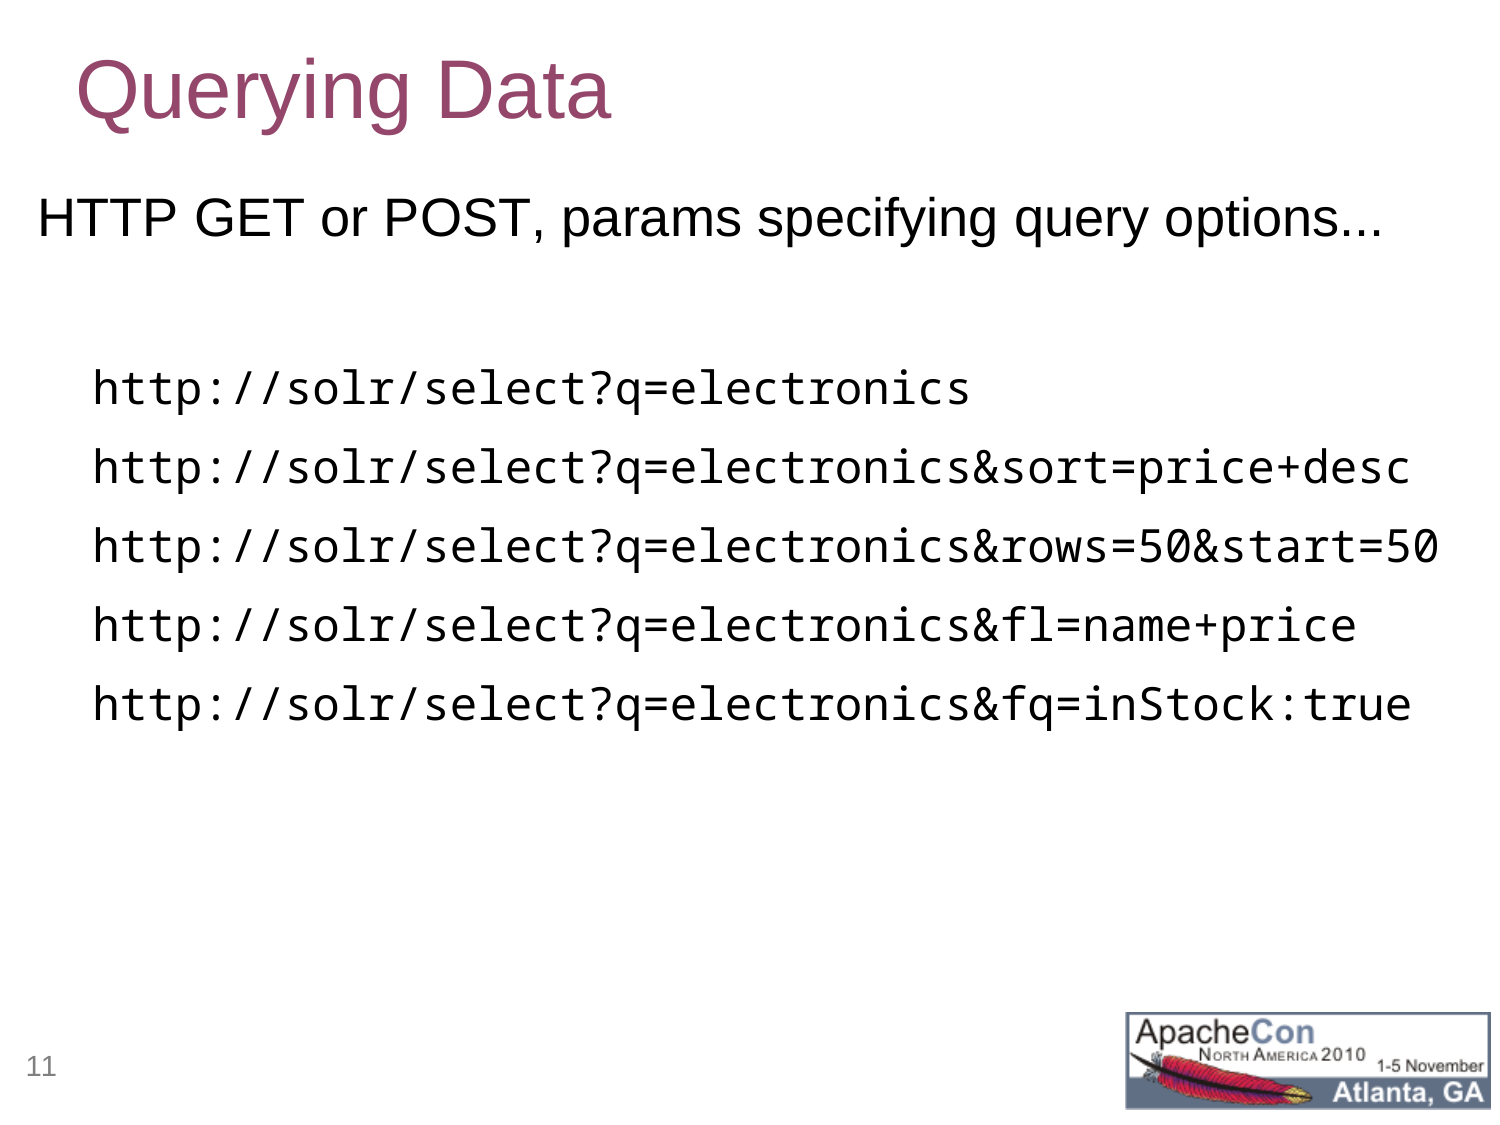

# Querying Data
HTTP GET or POST, params specifying query options...
 http://solr/select?q=electronics
 http://solr/select?q=electronics&sort=price+desc
 http://solr/select?q=electronics&rows=50&start=50
 http://solr/select?q=electronics&fl=name+price
 http://solr/select?q=electronics&fq=inStock:true
11